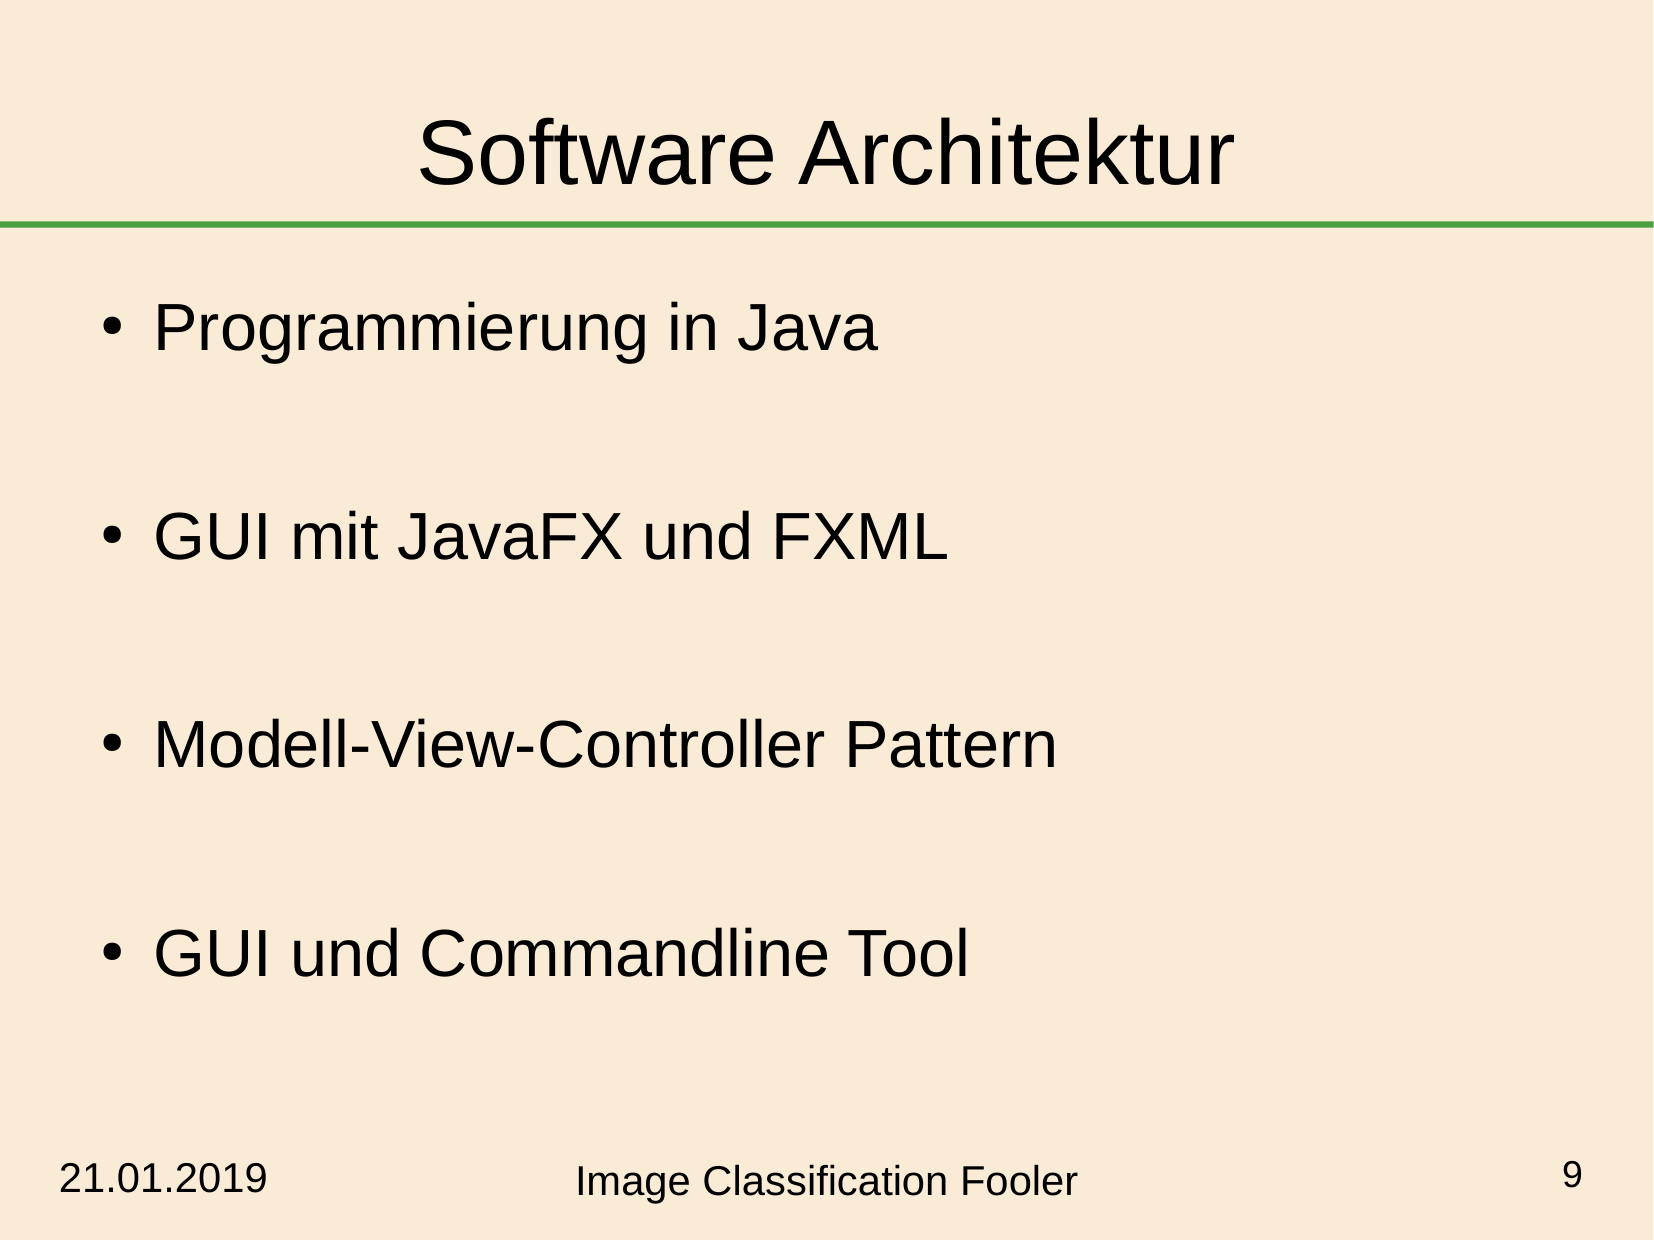

# Software Architektur
Programmierung in Java
GUI mit JavaFX und FXML
Modell-View-Controller Pattern
GUI und Commandline Tool